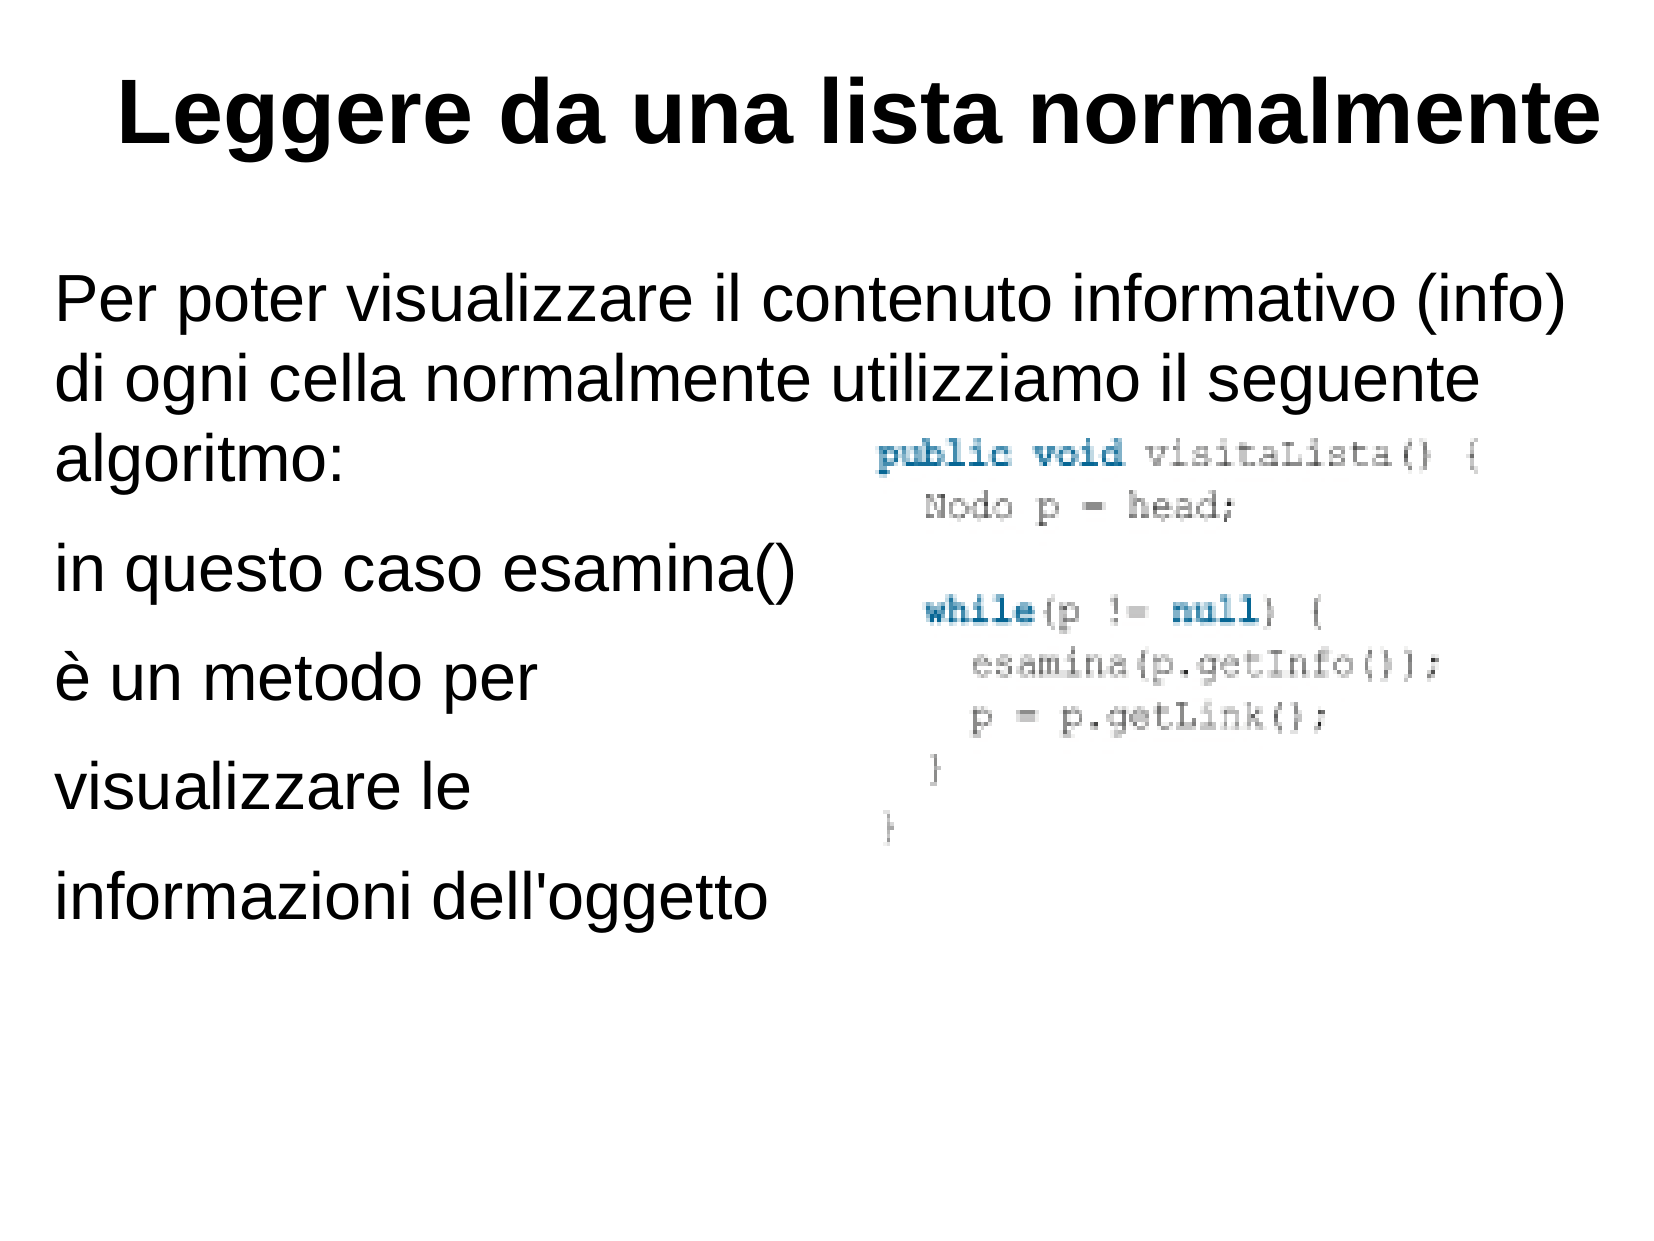

# Leggere da una lista normalmente
Per poter visualizzare il contenuto informativo (info) di ogni cella normalmente utilizziamo il seguente algoritmo:
in questo caso esamina()
è un metodo per
visualizzare le
informazioni dell'oggetto